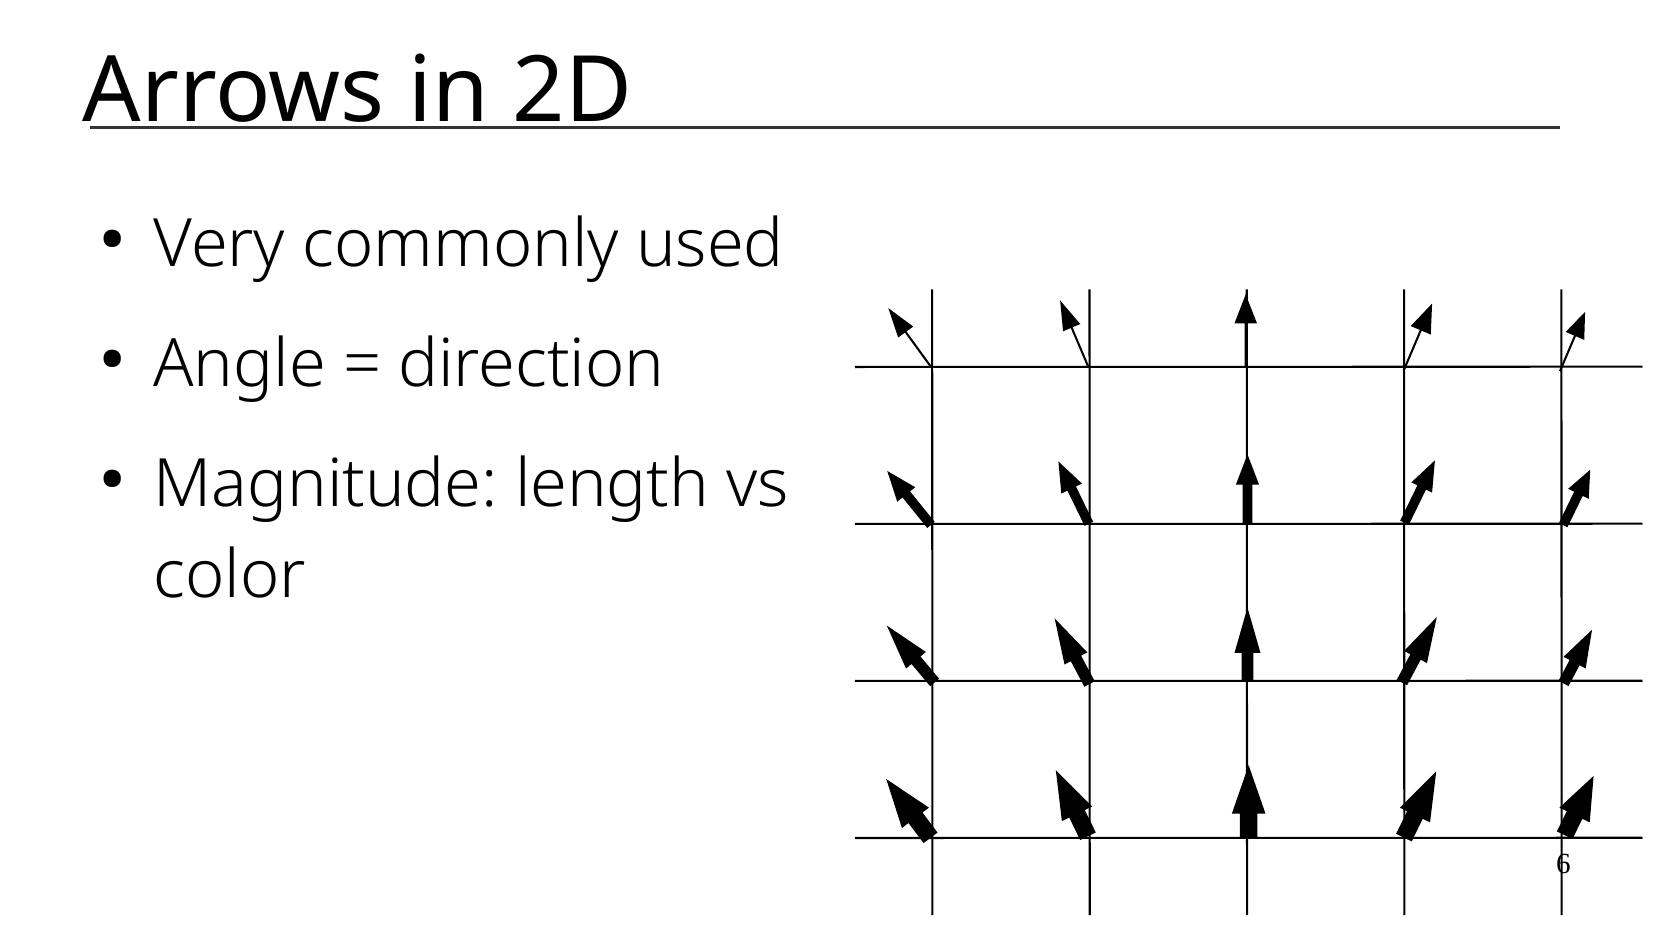

# Arrows in 2D
Very commonly used
Angle = direction
Magnitude: length vs color
6